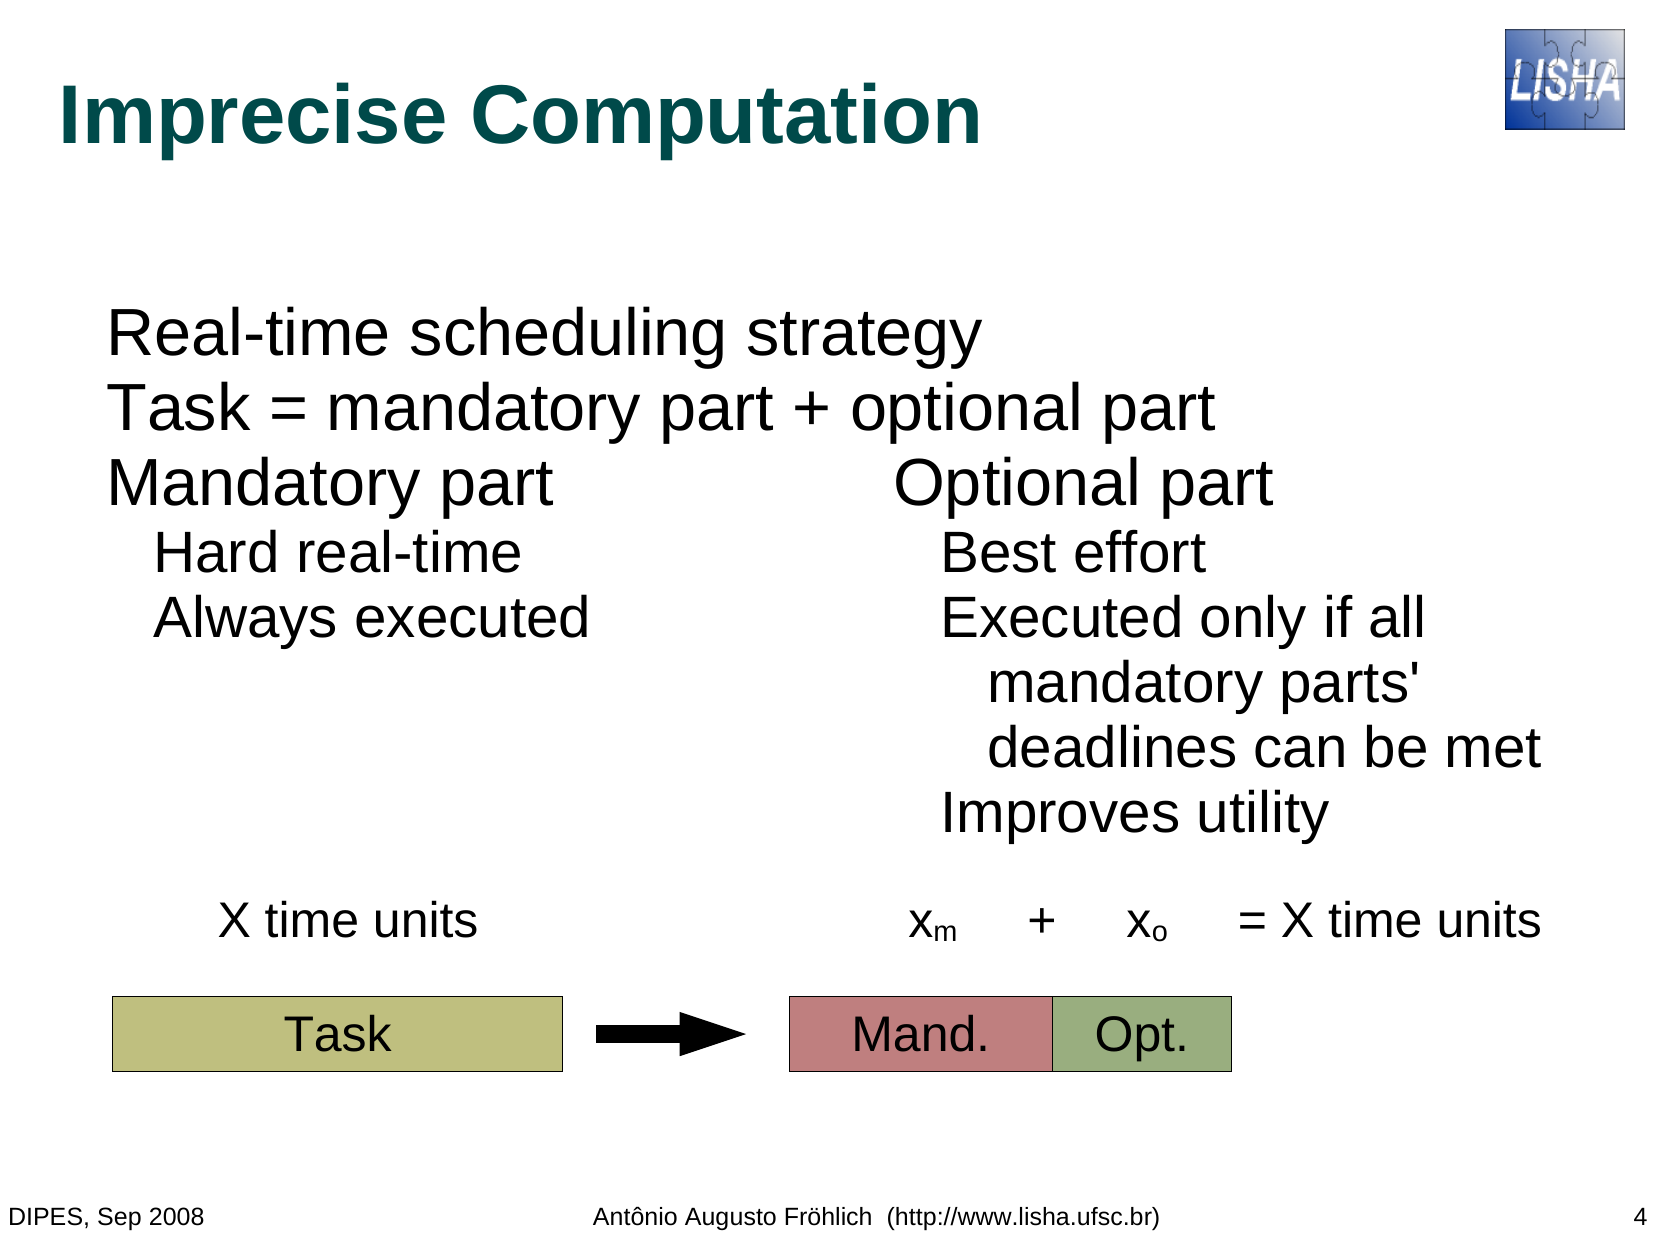

# Imprecise Computation
Real-time scheduling strategy
Task = mandatory part + optional part
Mandatory part
Hard real-time
Always executed
Optional part
Best effort
Executed only if all mandatory parts' deadlines can be met
Improves utility
X time units
xm + xo = X time units
Task
Mand.
Opt.